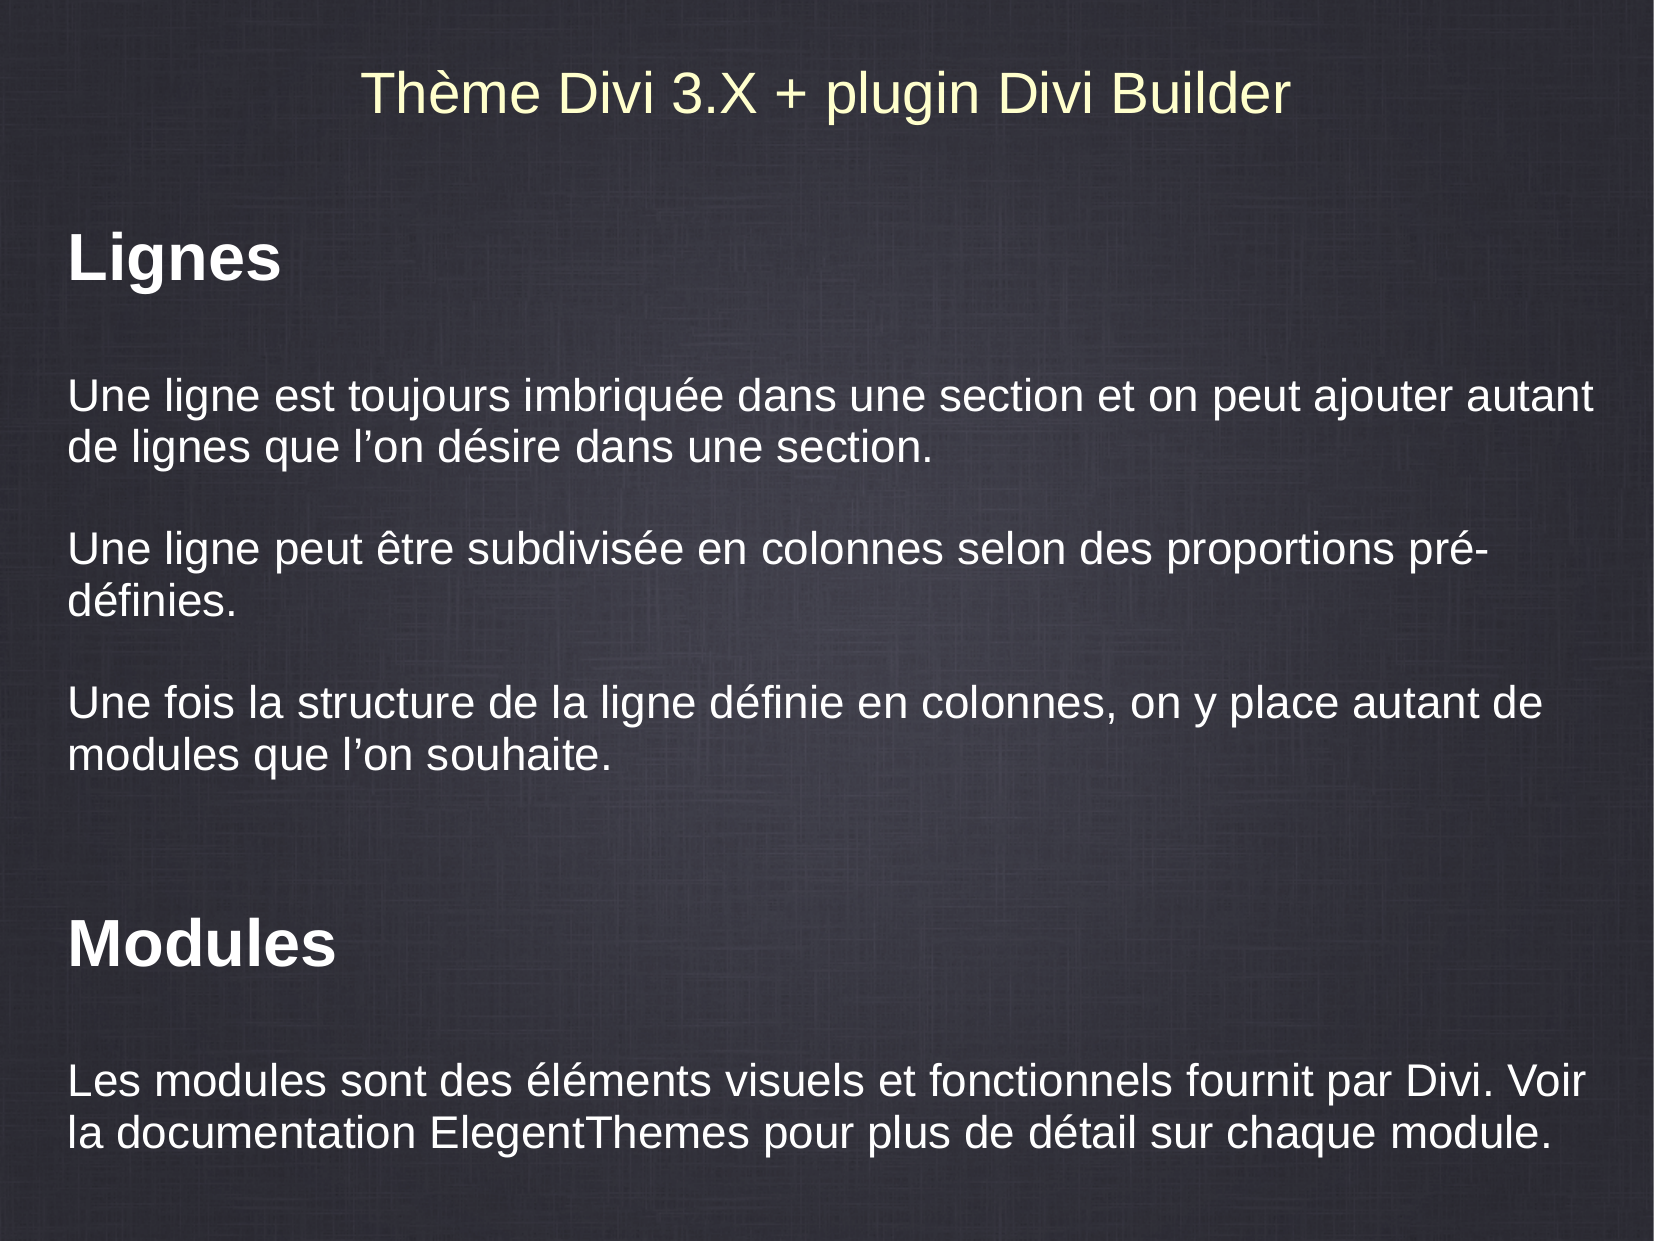

Thème Divi 3.X + plugin Divi Builder
Lignes
Une ligne est toujours imbriquée dans une section et on peut ajouter autant de lignes que l’on désire dans une section.
Une ligne peut être subdivisée en colonnes selon des proportions pré-définies.
Une fois la structure de la ligne définie en colonnes, on y place autant de modules que l’on souhaite.
Modules
Les modules sont des éléments visuels et fonctionnels fournit par Divi. Voir la documentation ElegentThemes pour plus de détail sur chaque module.